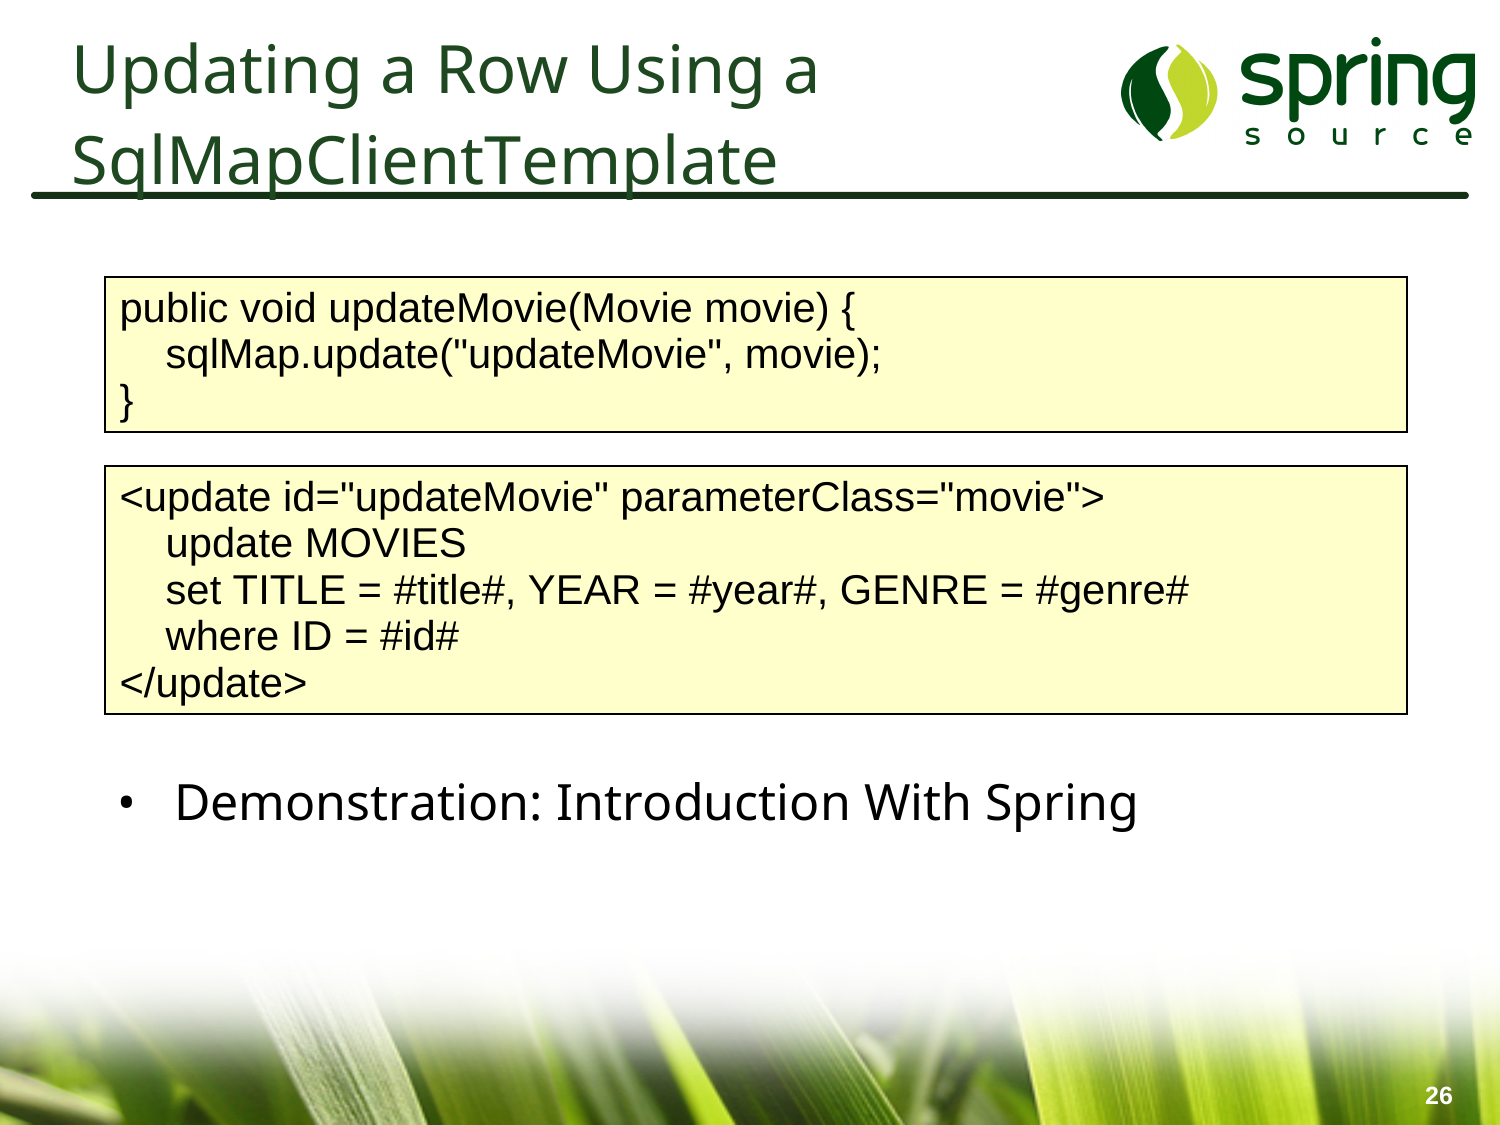

# Updating a Row Using a SqlMapClientTemplate
Demonstration: Introduction With Spring
public void updateMovie(Movie movie) {
 sqlMap.update("updateMovie", movie);
}
<update id="updateMovie" parameterClass="movie">
 update MOVIES
 set TITLE = #title#, YEAR = #year#, GENRE = #genre#
 where ID = #id#
</update>